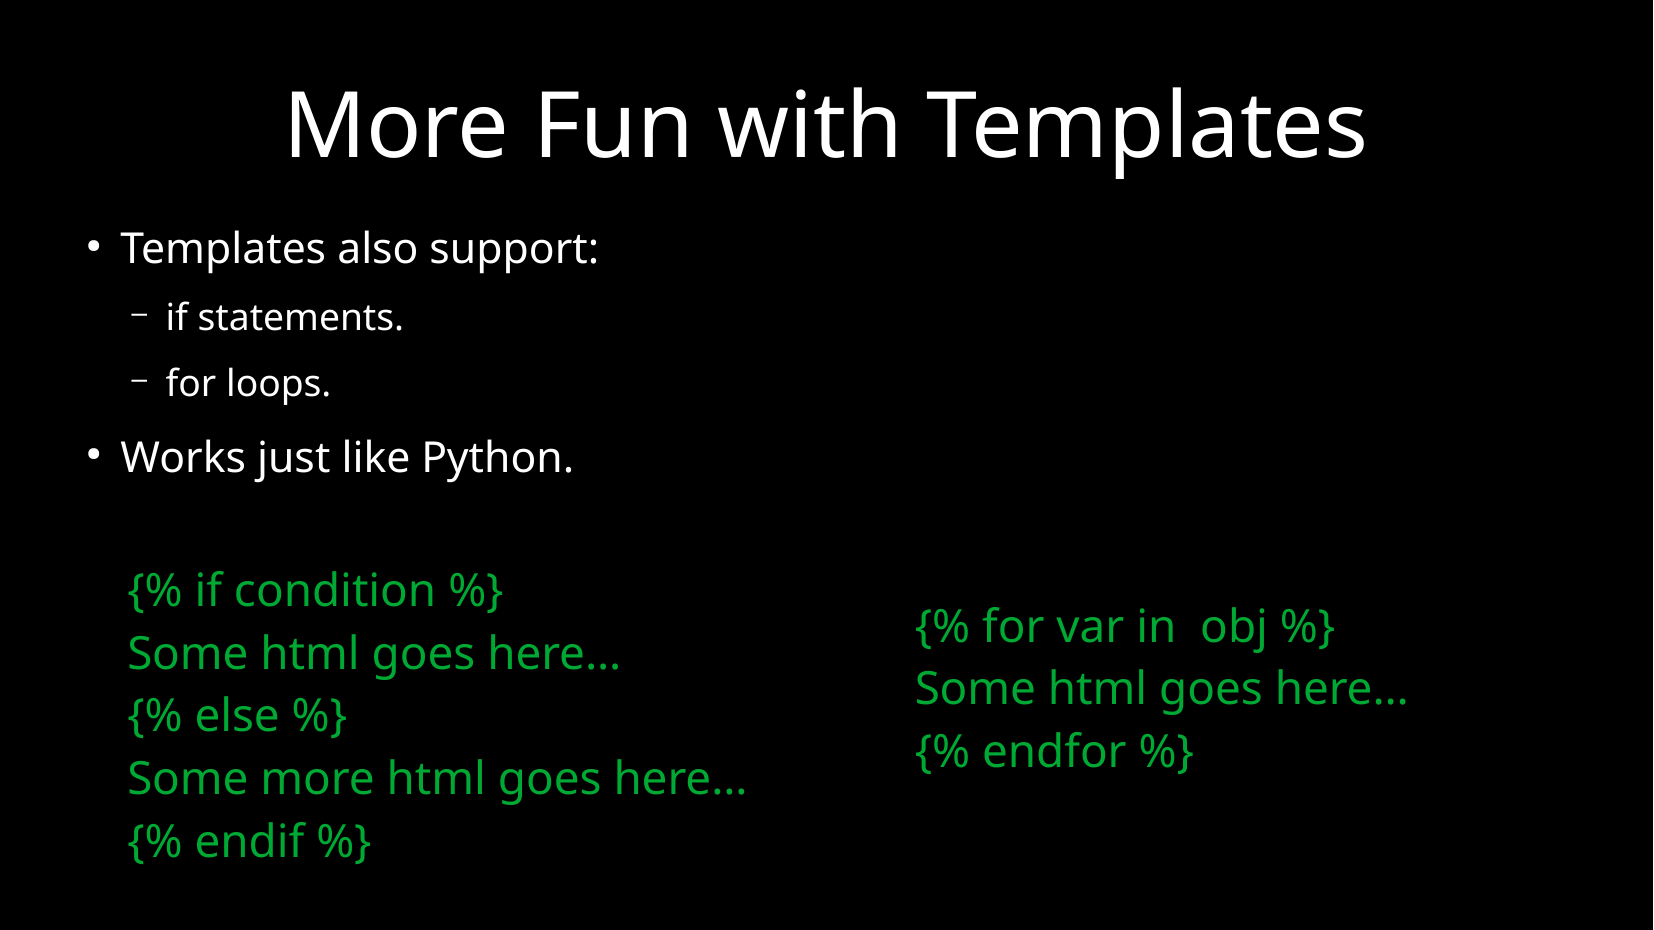

# More Fun with Templates
Templates also support:
if statements.
for loops.
Works just like Python.
{% if condition %}
Some html goes here…
{% else %}
Some more html goes here…
{% endif %}
{% for var in obj %}
Some html goes here…
{% endfor %}